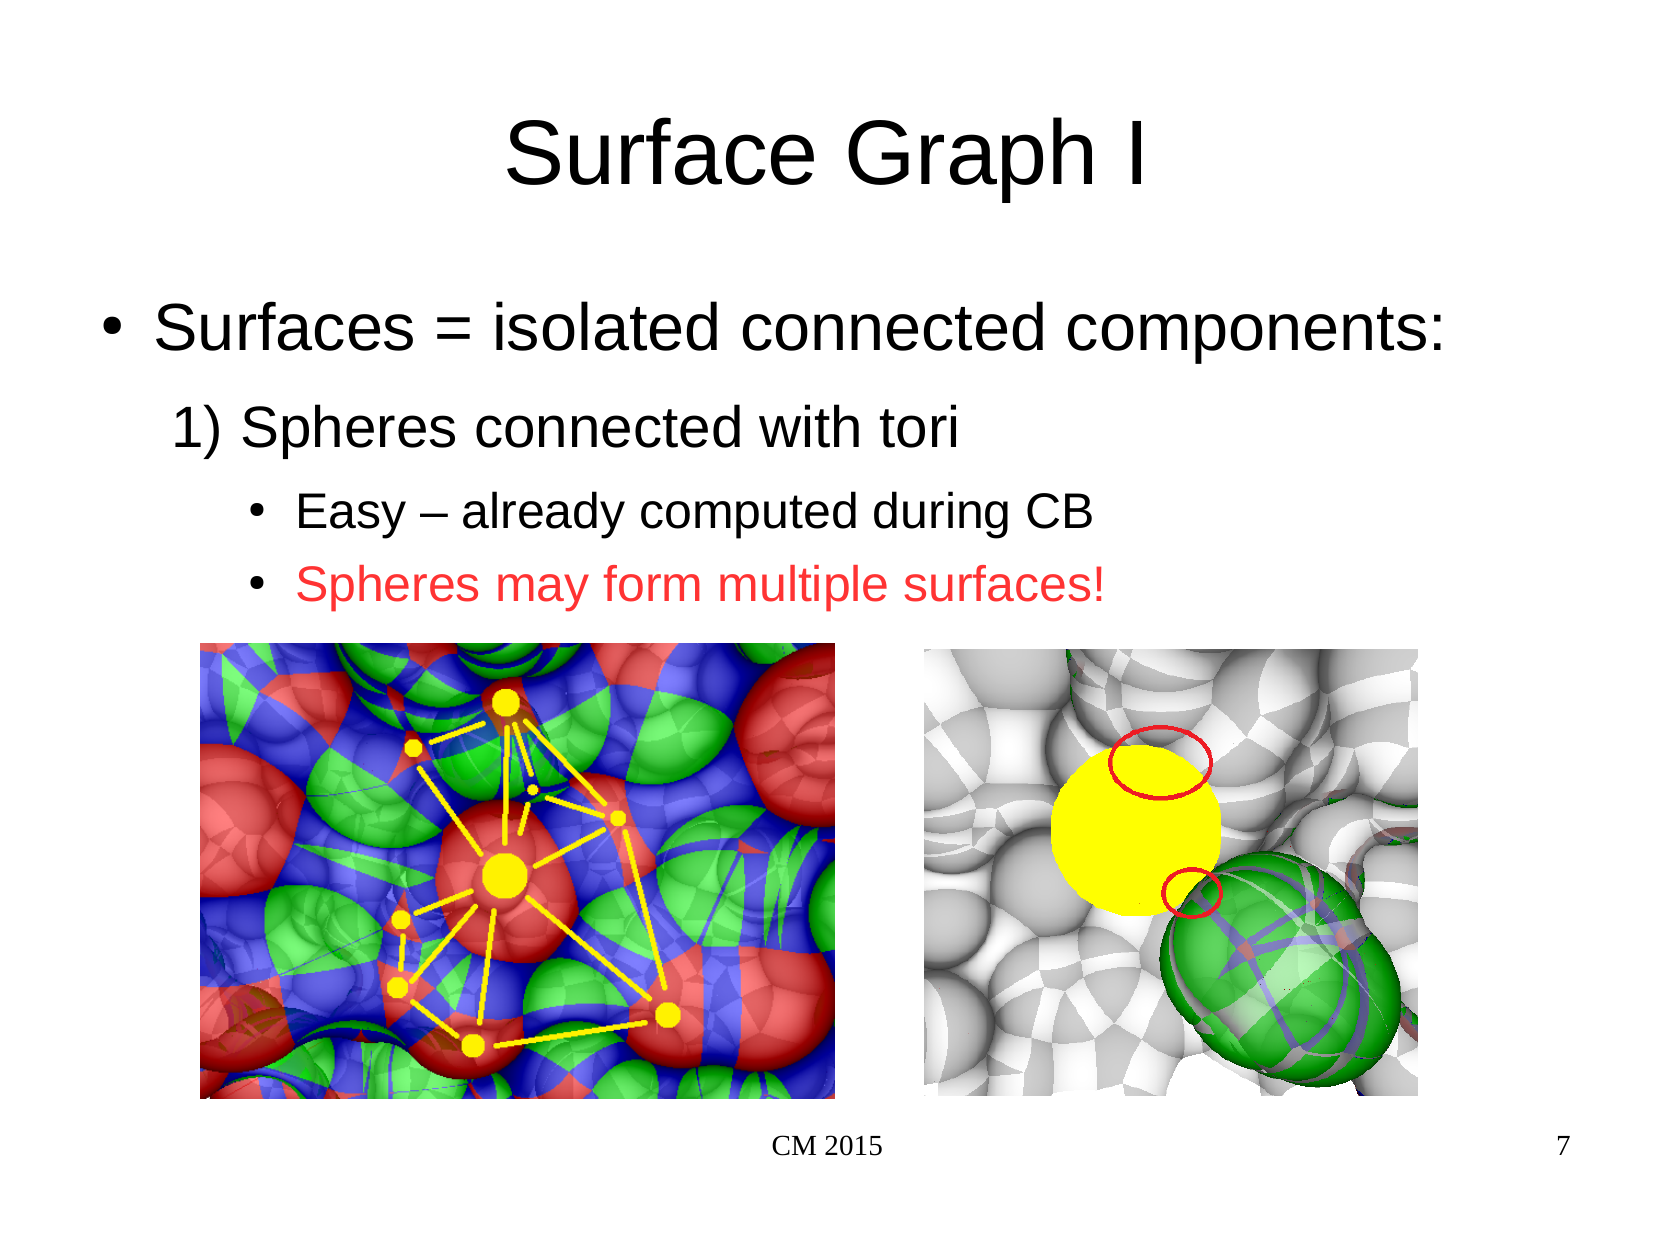

# Surface Graph I
Surfaces = isolated connected components:
 Spheres connected with tori
Easy – already computed during CB
Spheres may form multiple surfaces!
CM 2015
7